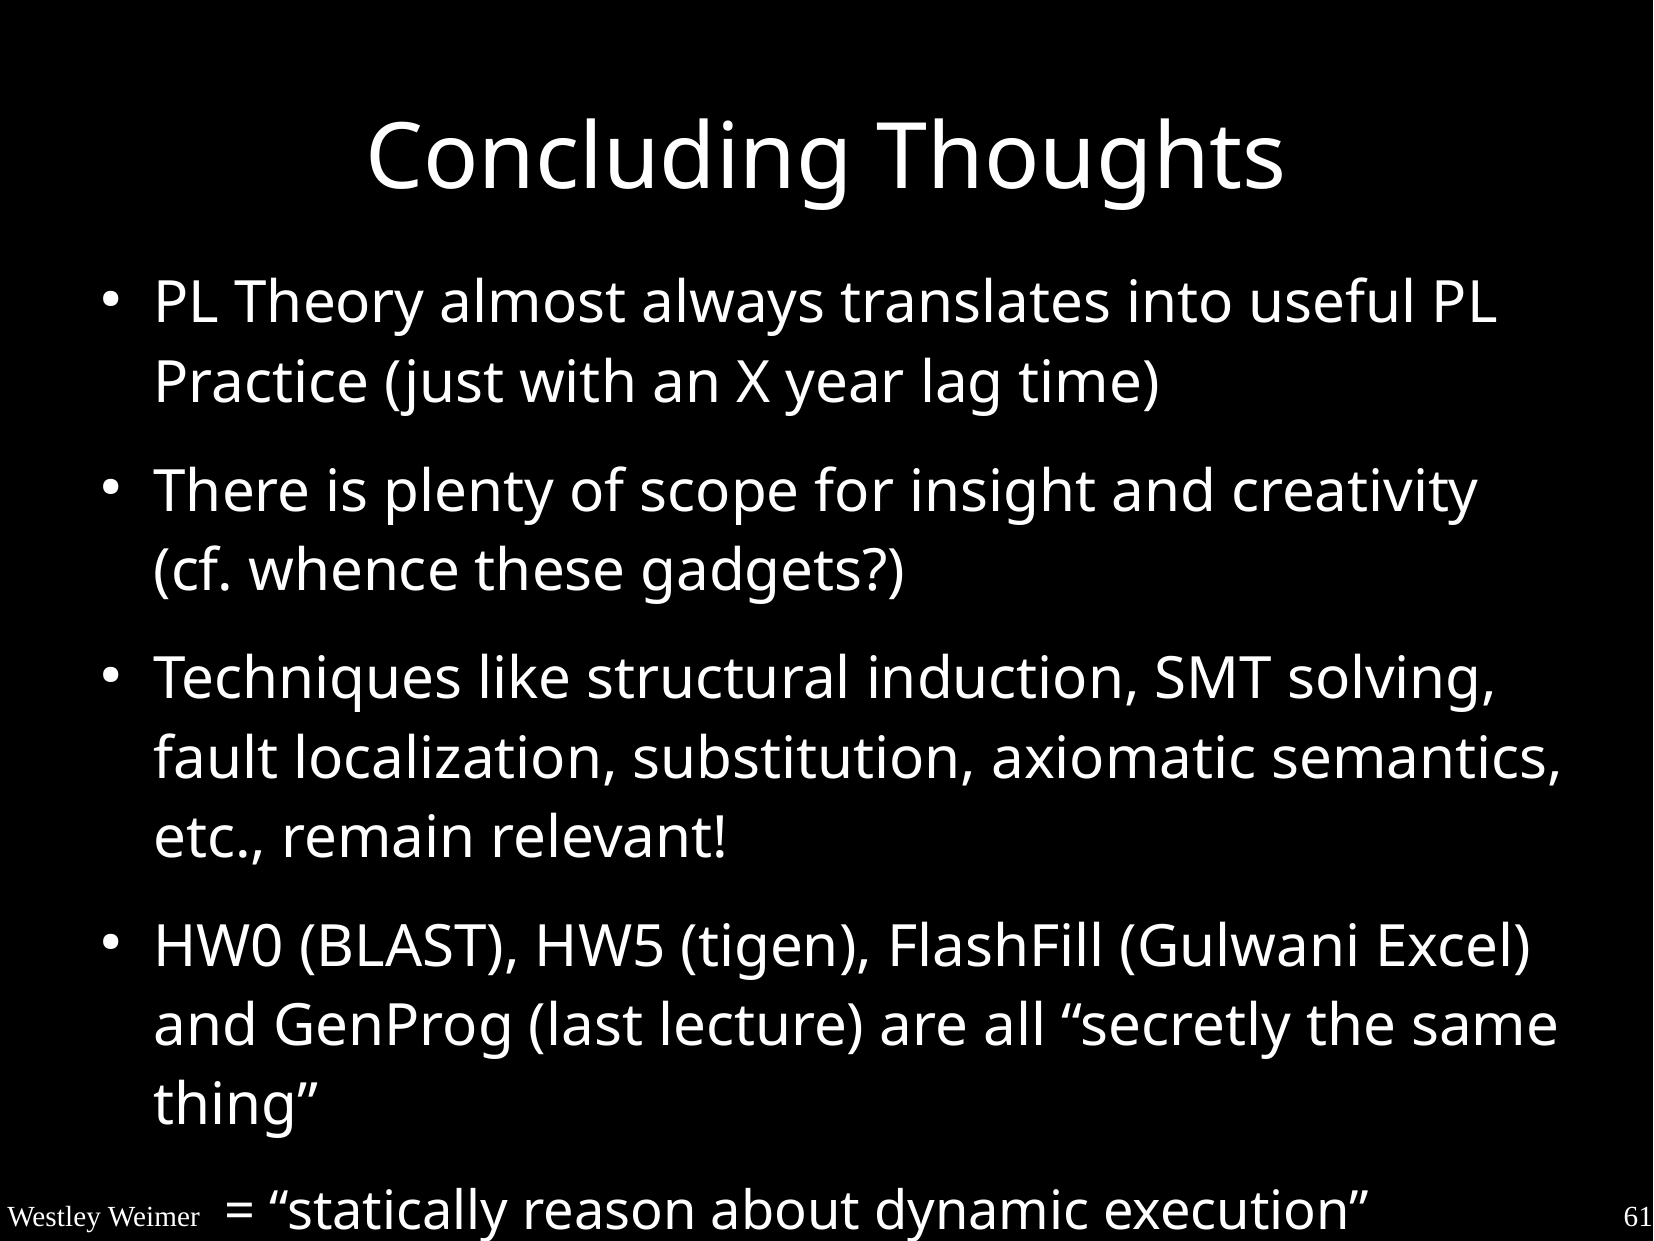

# Concluding Thoughts
PL Theory almost always translates into useful PL Practice (just with an X year lag time)
There is plenty of scope for insight and creativity (cf. whence these gadgets?)
Techniques like structural induction, SMT solving, fault localization, substitution, axiomatic semantics, etc., remain relevant!
HW0 (BLAST), HW5 (tigen), FlashFill (Gulwani Excel) and GenProg (last lecture) are all “secretly the same thing”
= “statically reason about dynamic execution”
61